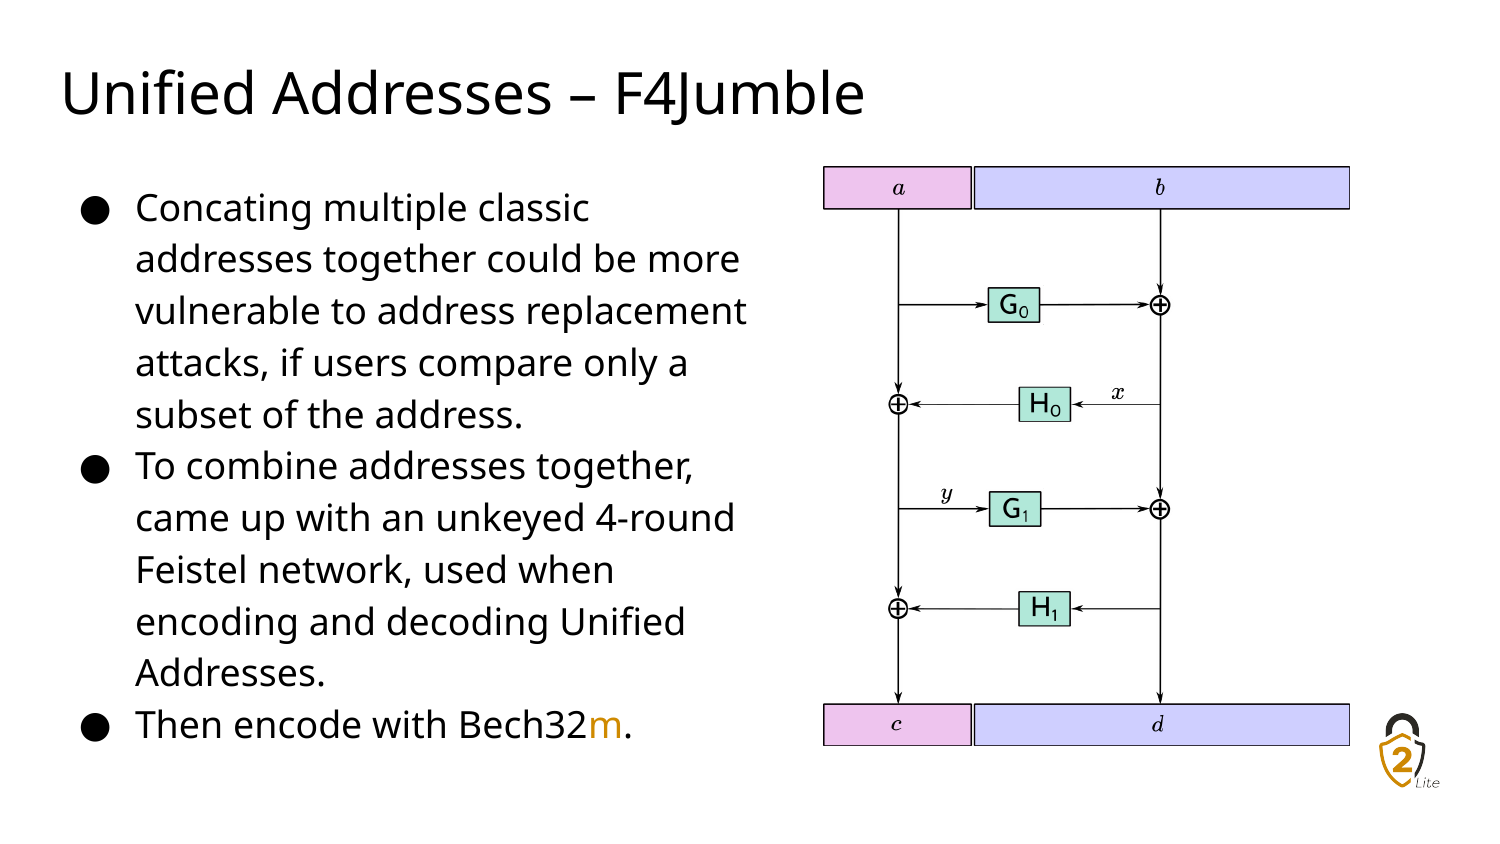

# Unified Addresses – F4Jumble
Concating multiple classic addresses together could be more vulnerable to address replacement attacks, if users compare only a subset of the address.
To combine addresses together, came up with an unkeyed 4-round Feistel network, used when encoding and decoding Unified Addresses.
Then encode with Bech32m.